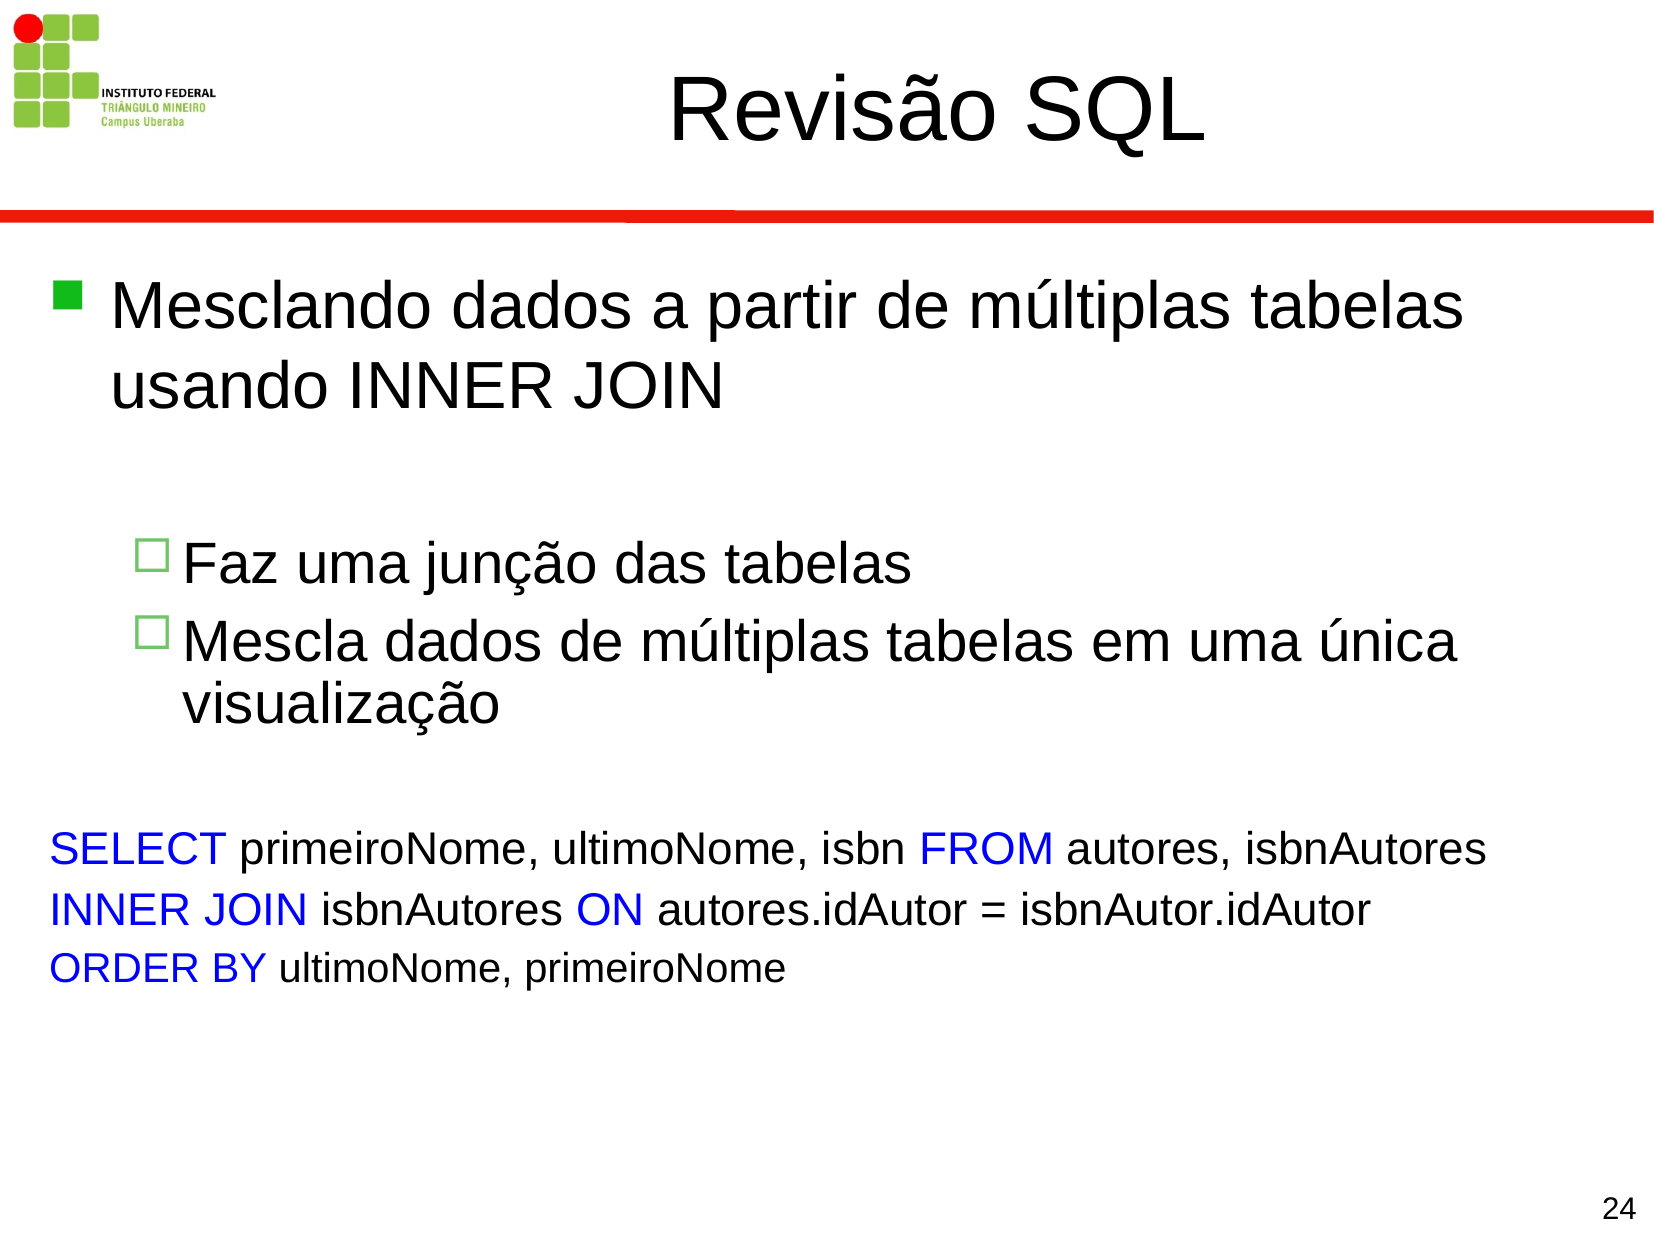

Revisão SQL
Mesclando dados a partir de múltiplas tabelas usando INNER JOIN
Faz uma junção das tabelas
Mescla dados de múltiplas tabelas em uma única visualização
SELECT primeiroNome, ultimoNome, isbn FROM autores, isbnAutores
INNER JOIN isbnAutores ON autores.idAutor = isbnAutor.idAutor
ORDER BY ultimoNome, primeiroNome